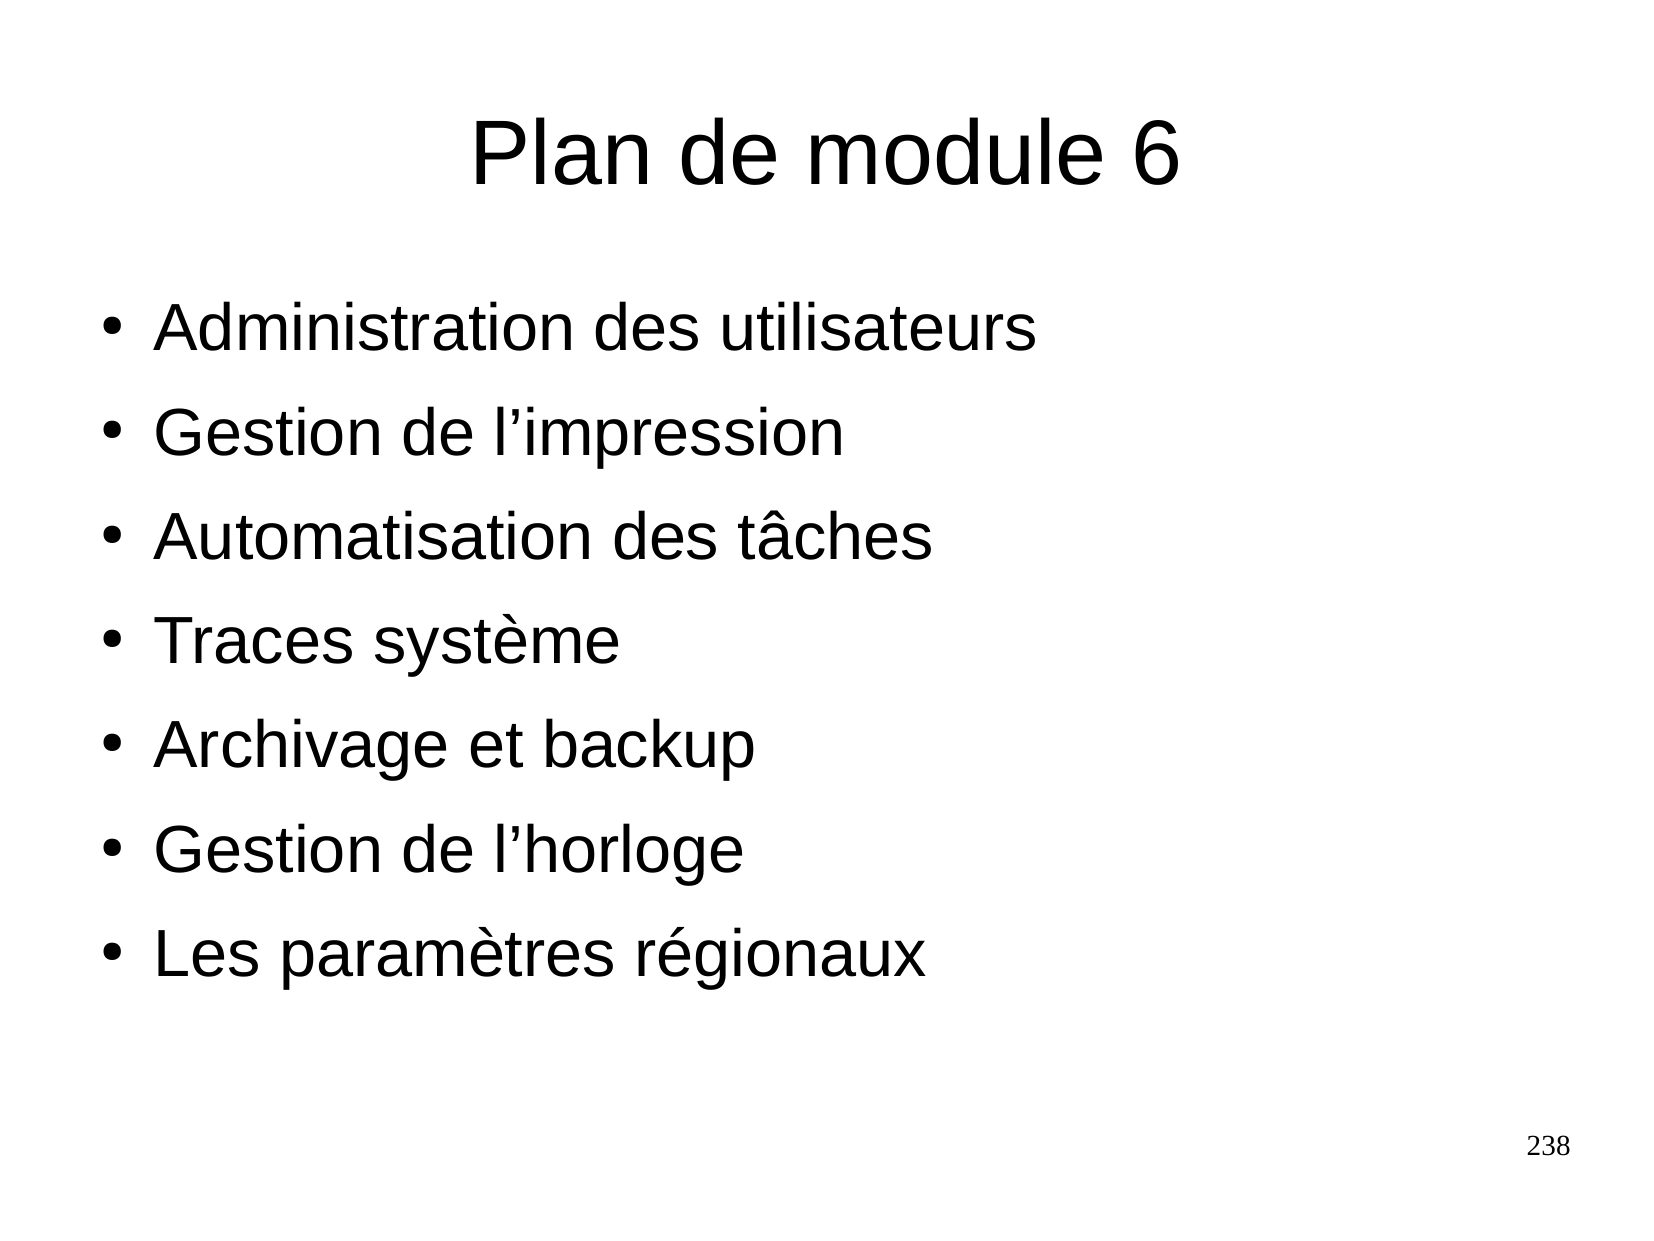

# Plan de module 6
Administration des utilisateurs
Gestion de l’impression
Automatisation des tâches
Traces système
Archivage et backup
Gestion de l’horloge
Les paramètres régionaux
238